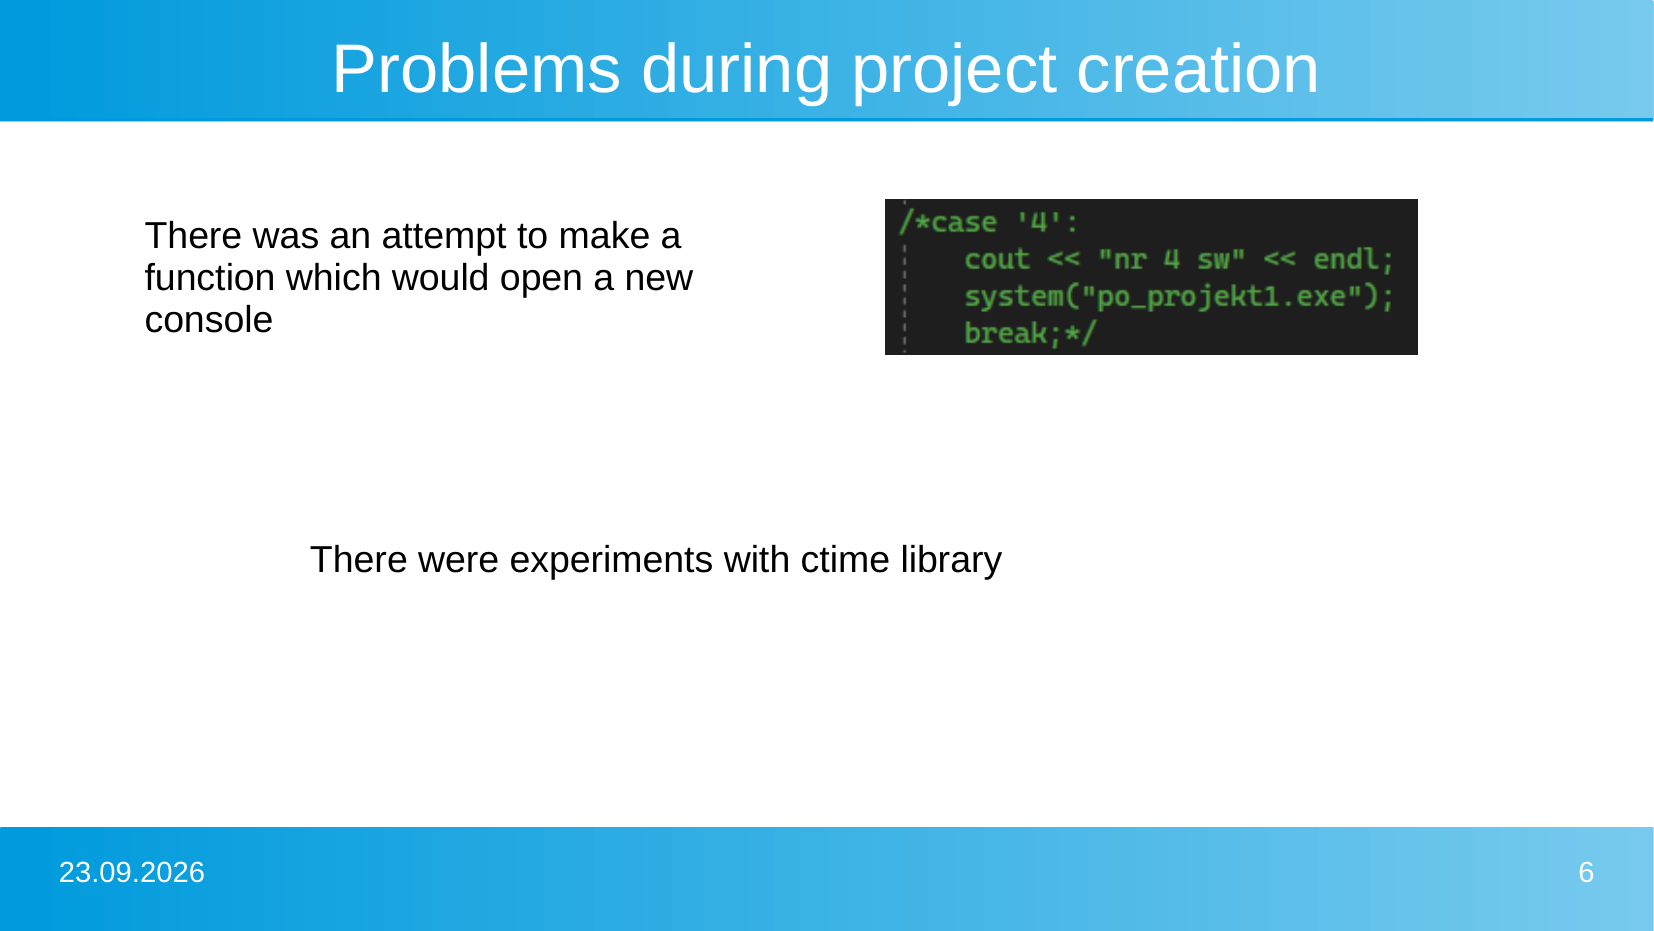

# Problems during project creation
There was an attempt to make a function which would open a new console
There were experiments with ctime library
6